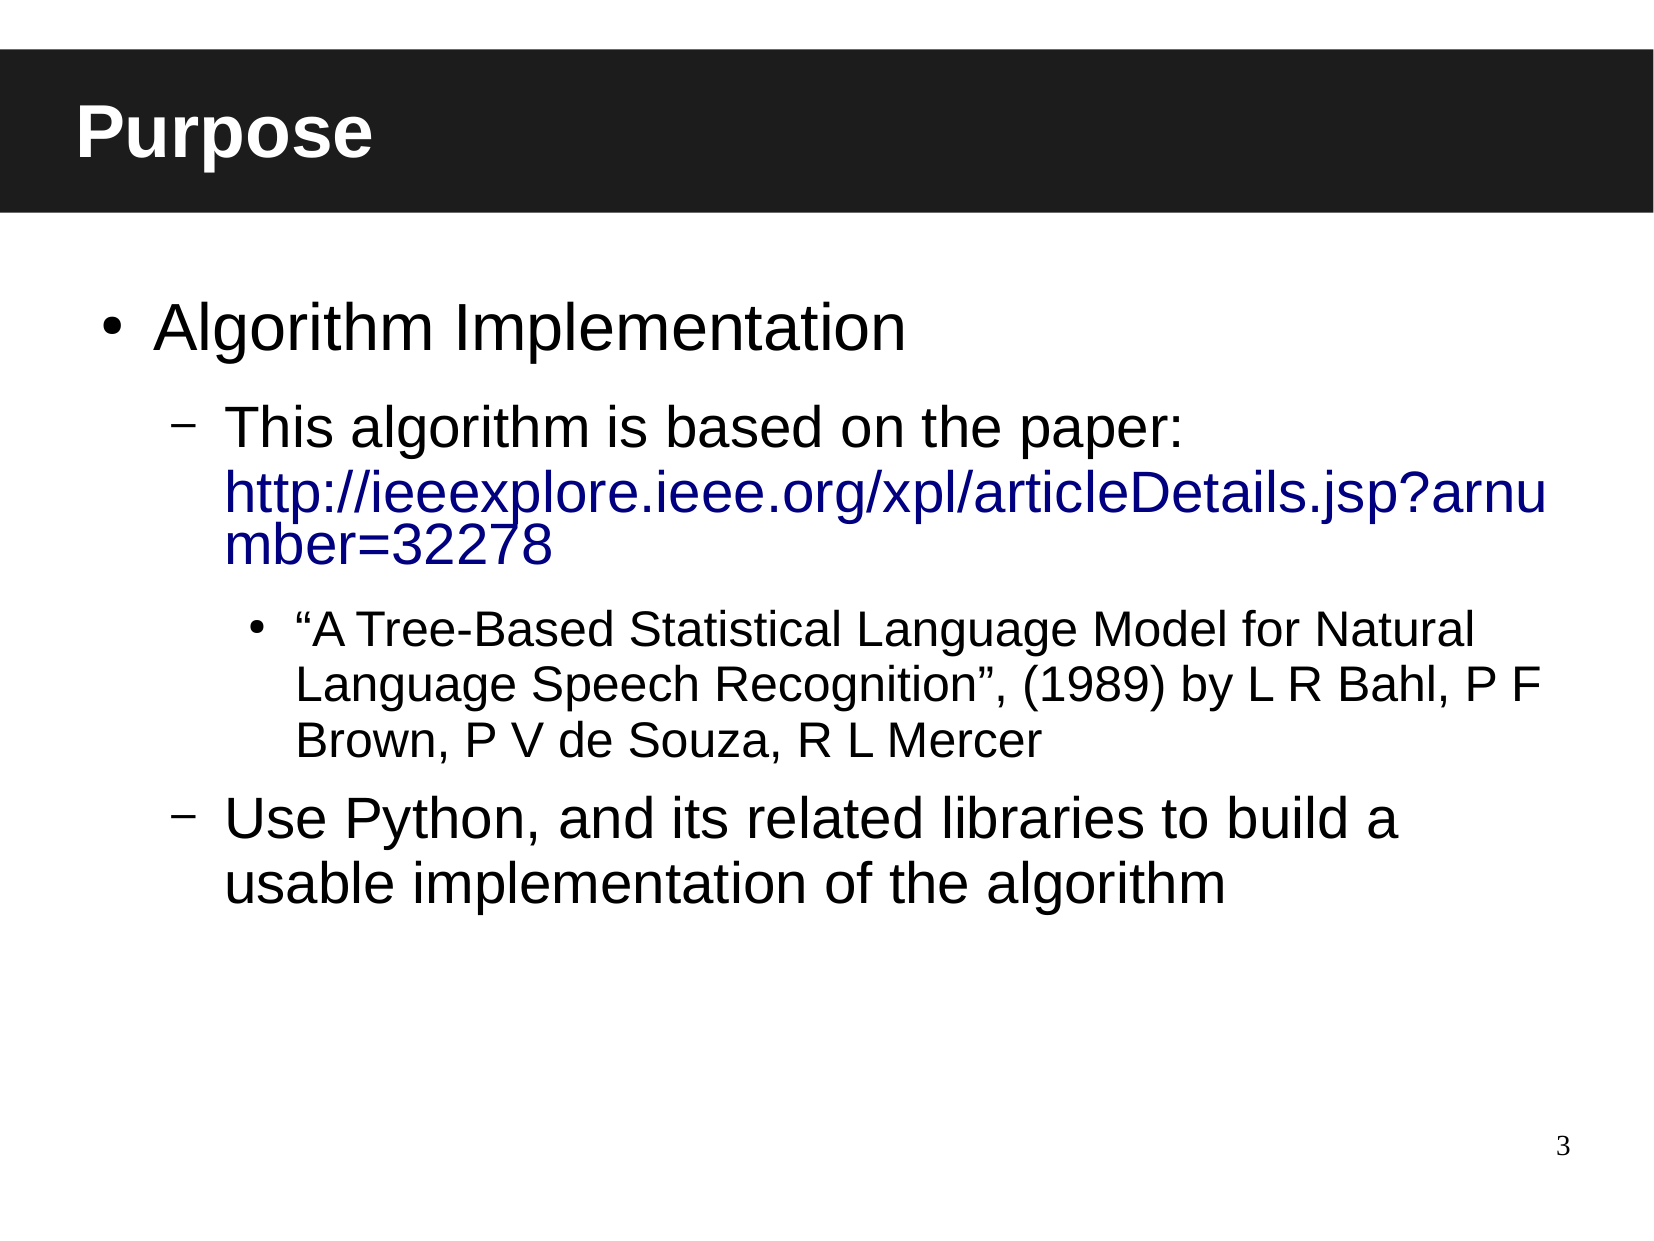

# Purpose
Algorithm Implementation
This algorithm is based on the paper: http://ieeexplore.ieee.org/xpl/articleDetails.jsp?arnumber=32278
“A Tree-Based Statistical Language Model for Natural Language Speech Recognition”, (1989) by L R Bahl, P F Brown, P V de Souza, R L Mercer
Use Python, and its related libraries to build a usable implementation of the algorithm
3